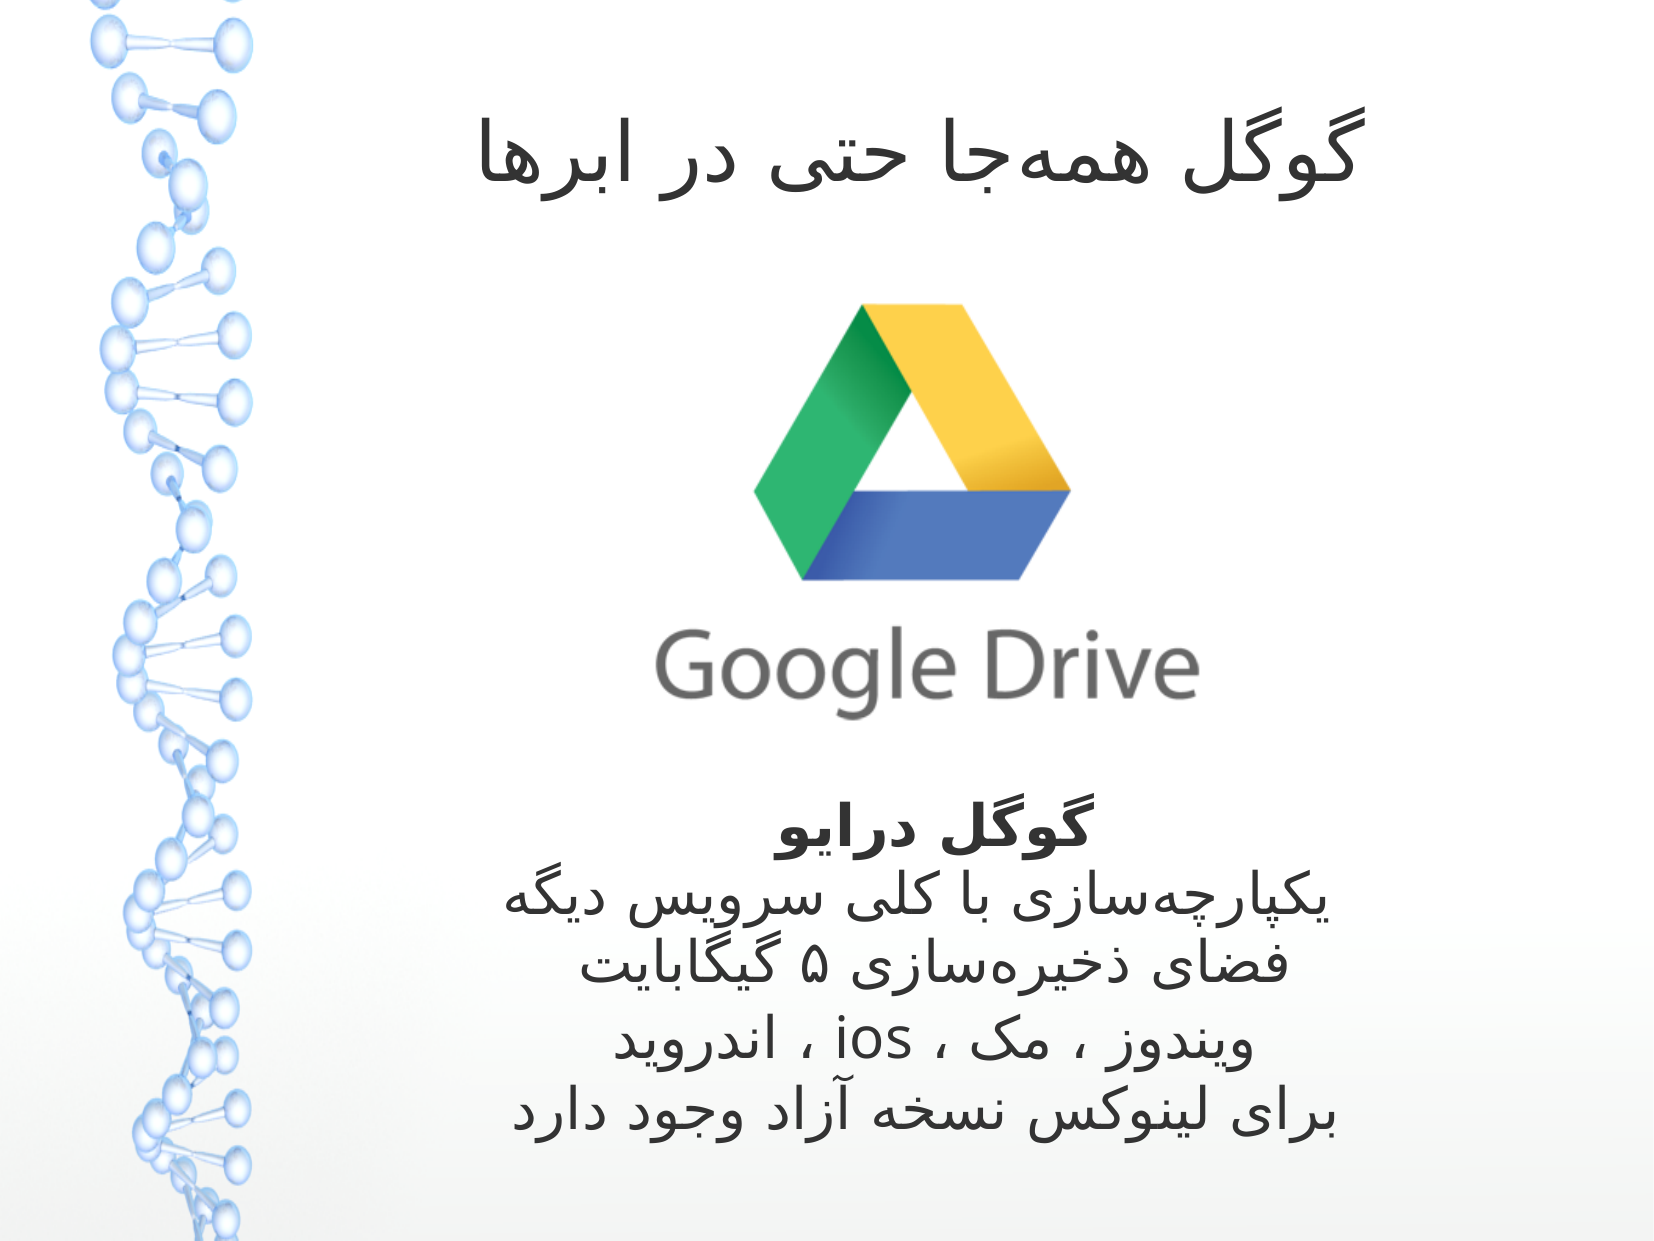

# گوگل همه‌جا حتی در ابرها
گوگل درایو
 یکپارچه‌سازی با کلی سرویس دیگه
فضای ذخیره‌سازی ۵ گیگابایت
ویندوز ، مک ، ios ، اندروید
برای لینوکس نسخه‌ آزاد وجود دارد